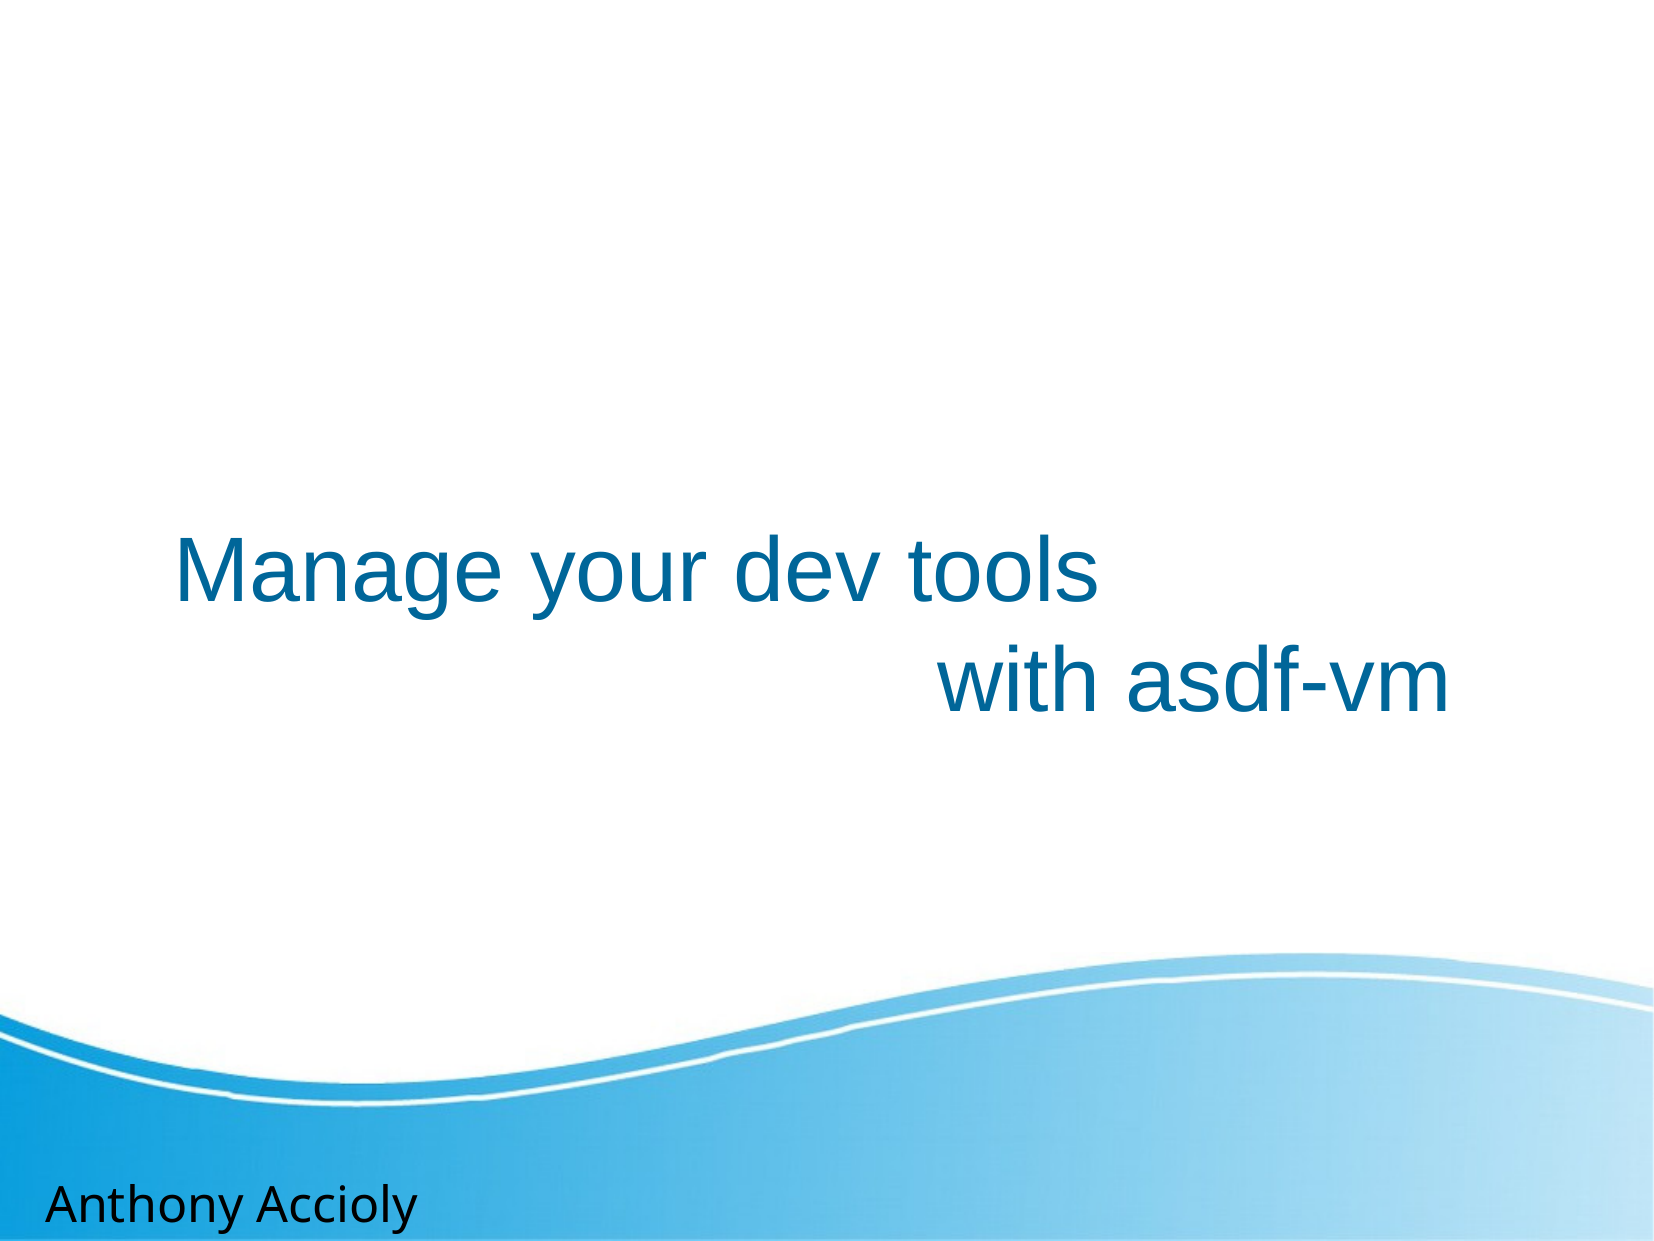

Manage your dev tools
 with asdf-vm
Anthony Accioly